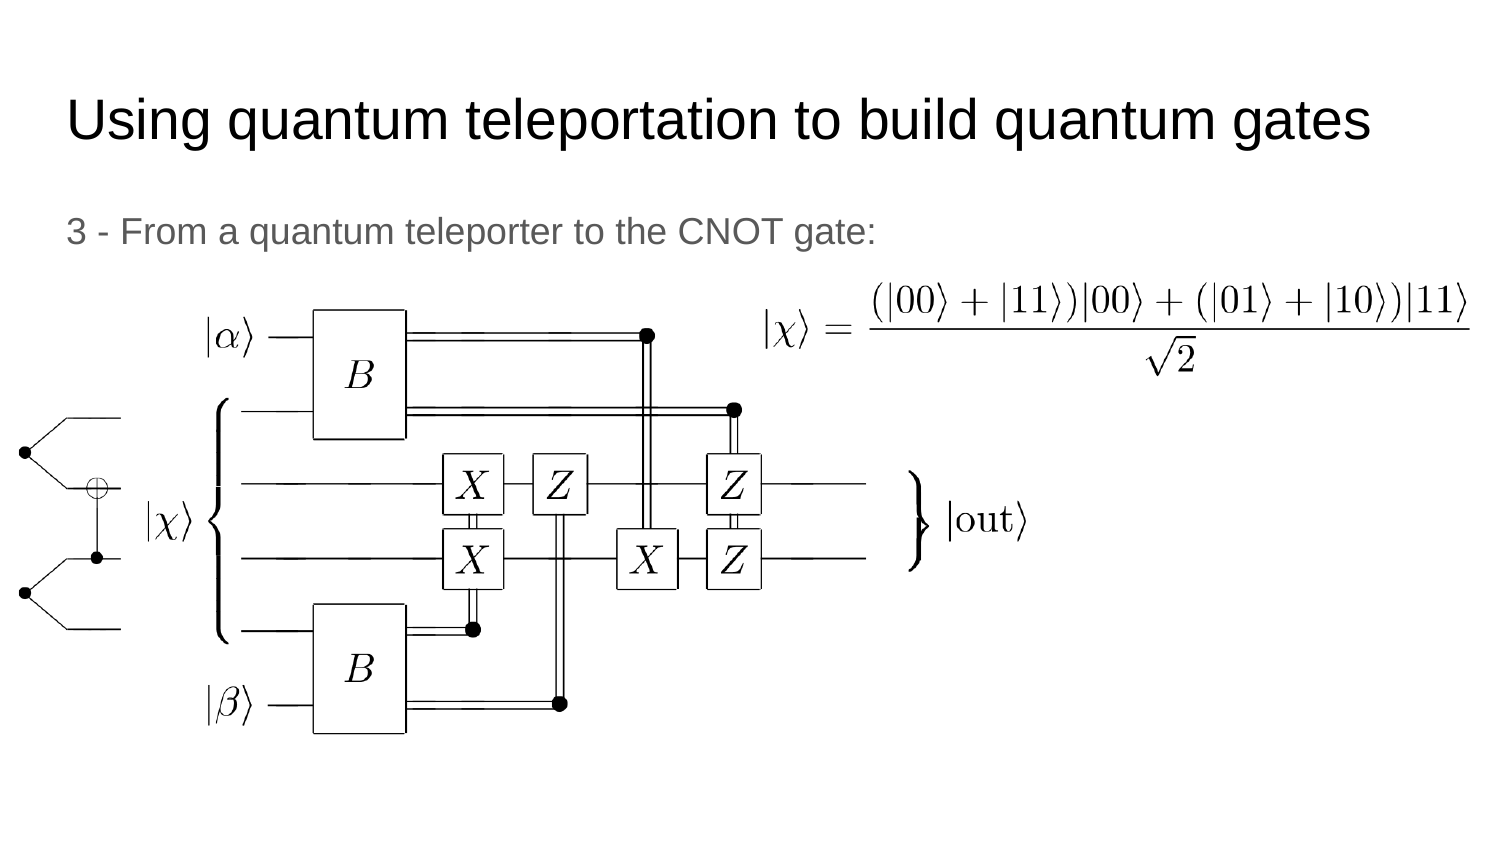

# Using quantum teleportation to build quantum gates
3 - From a quantum teleporter to the CNOT gate: